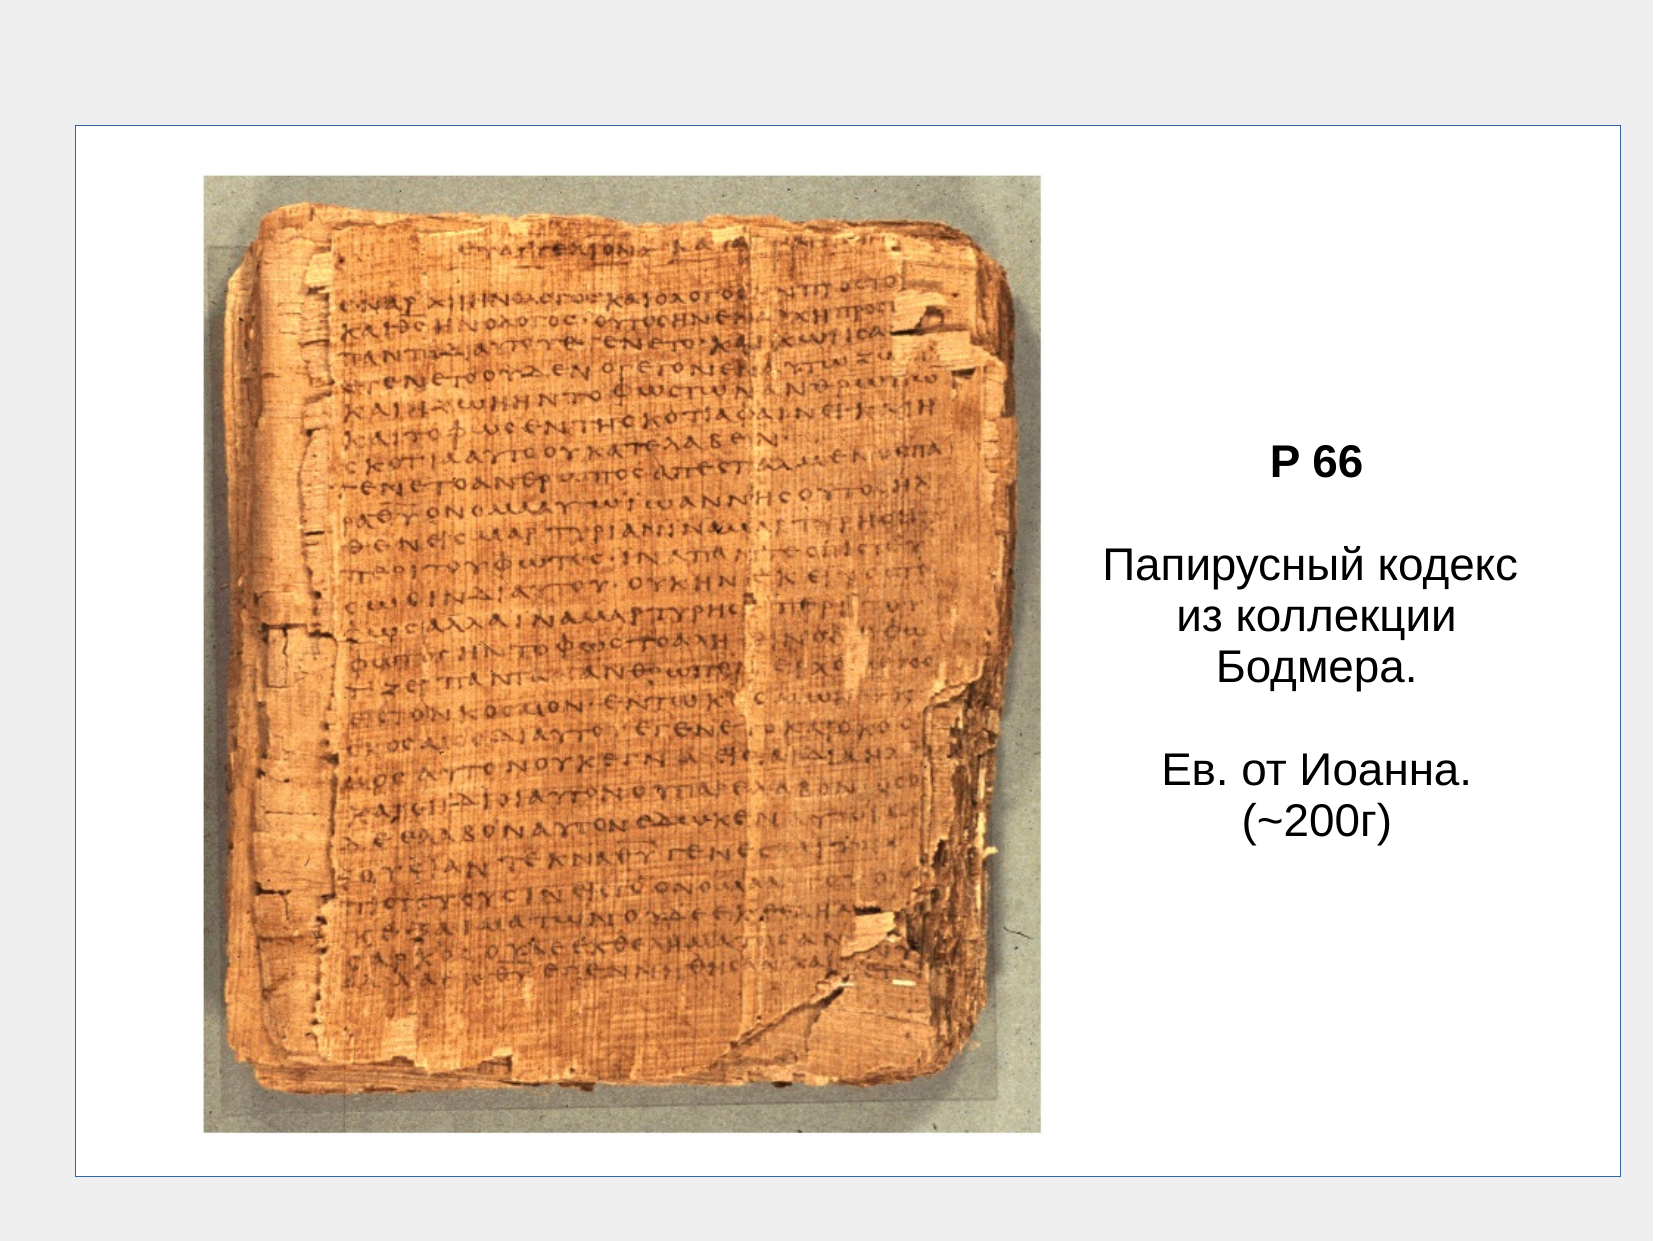

# P 66
Папирусный кодекс
из коллекции Бодмера.
Ев. от Иоанна. (~200г)